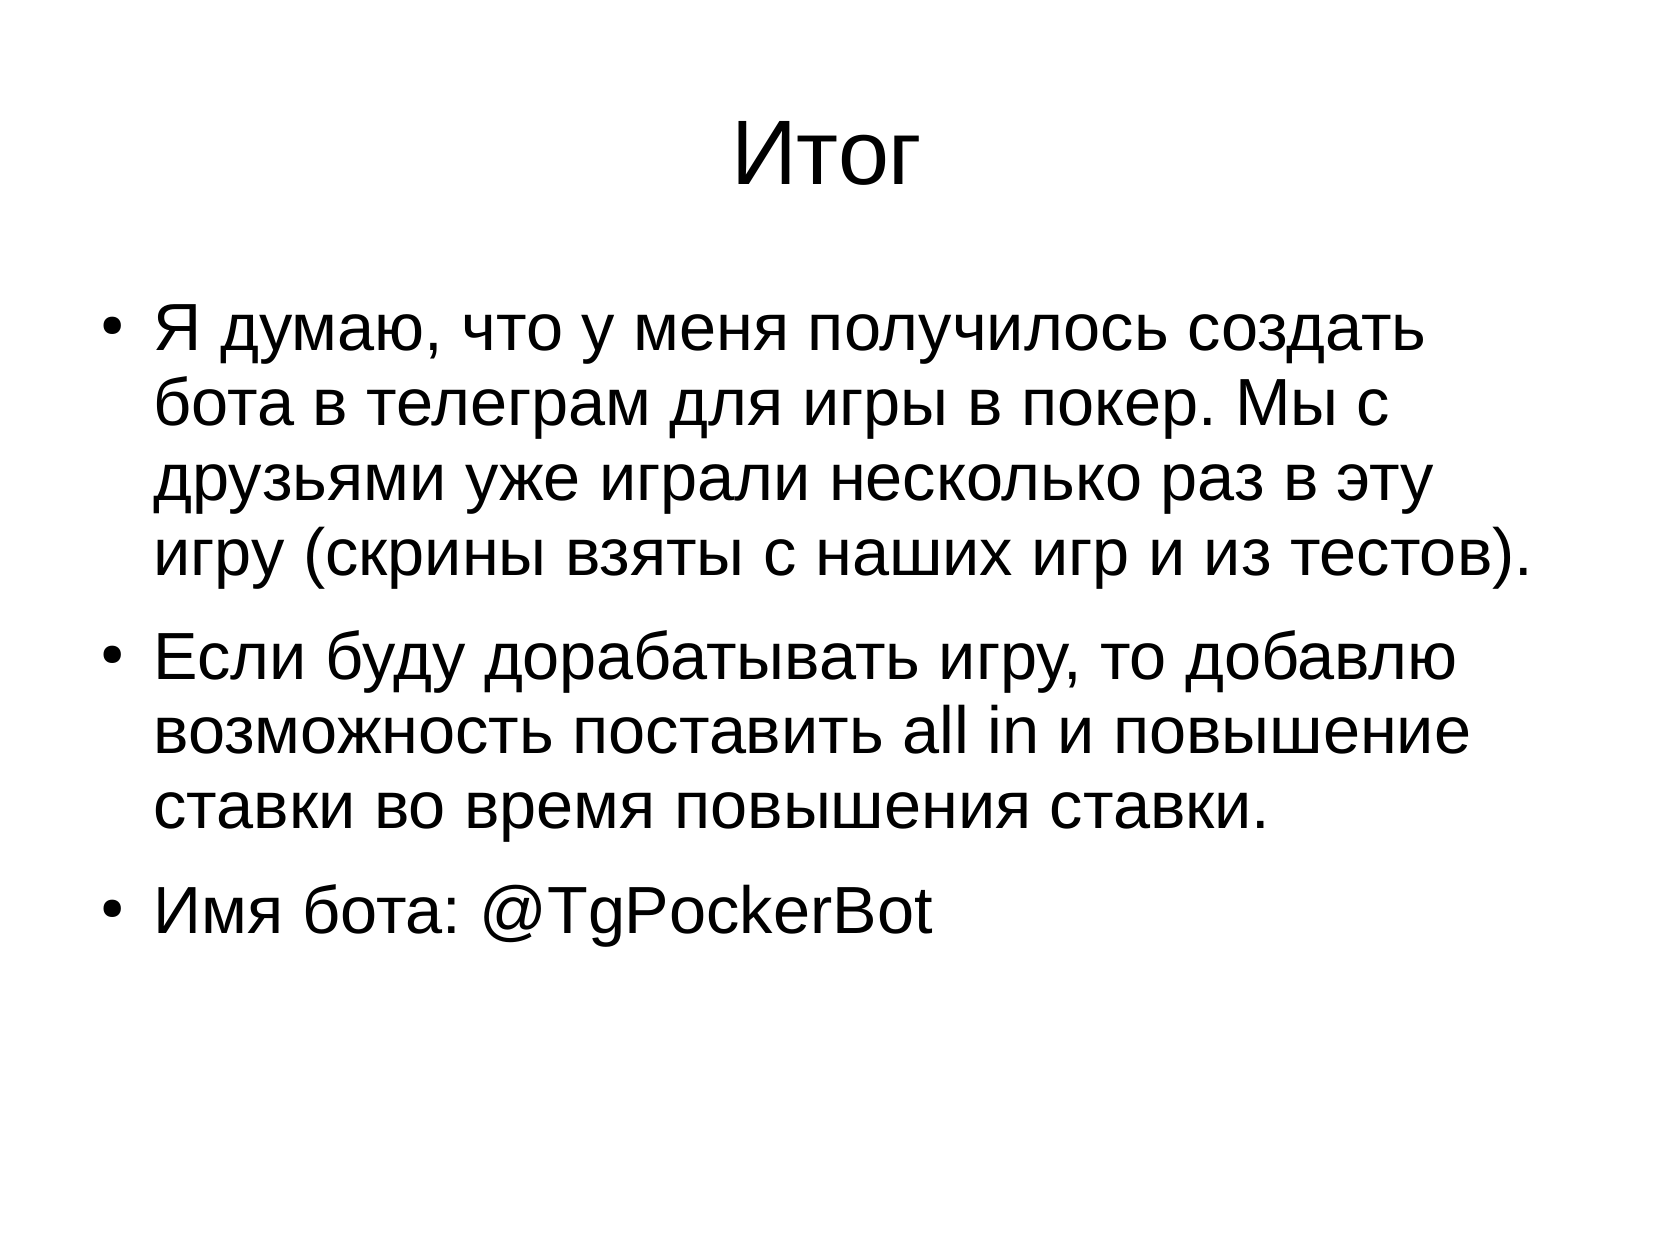

# Итог
Я думаю, что у меня получилось создать бота в телеграм для игры в покер. Мы с друзьями уже играли несколько раз в эту игру (скрины взяты с наших игр и из тестов).
Если буду дорабатывать игру, то добавлю возможность поставить all in и повышение ставки во время повышения ставки.
Имя бота: @TgPockerBot